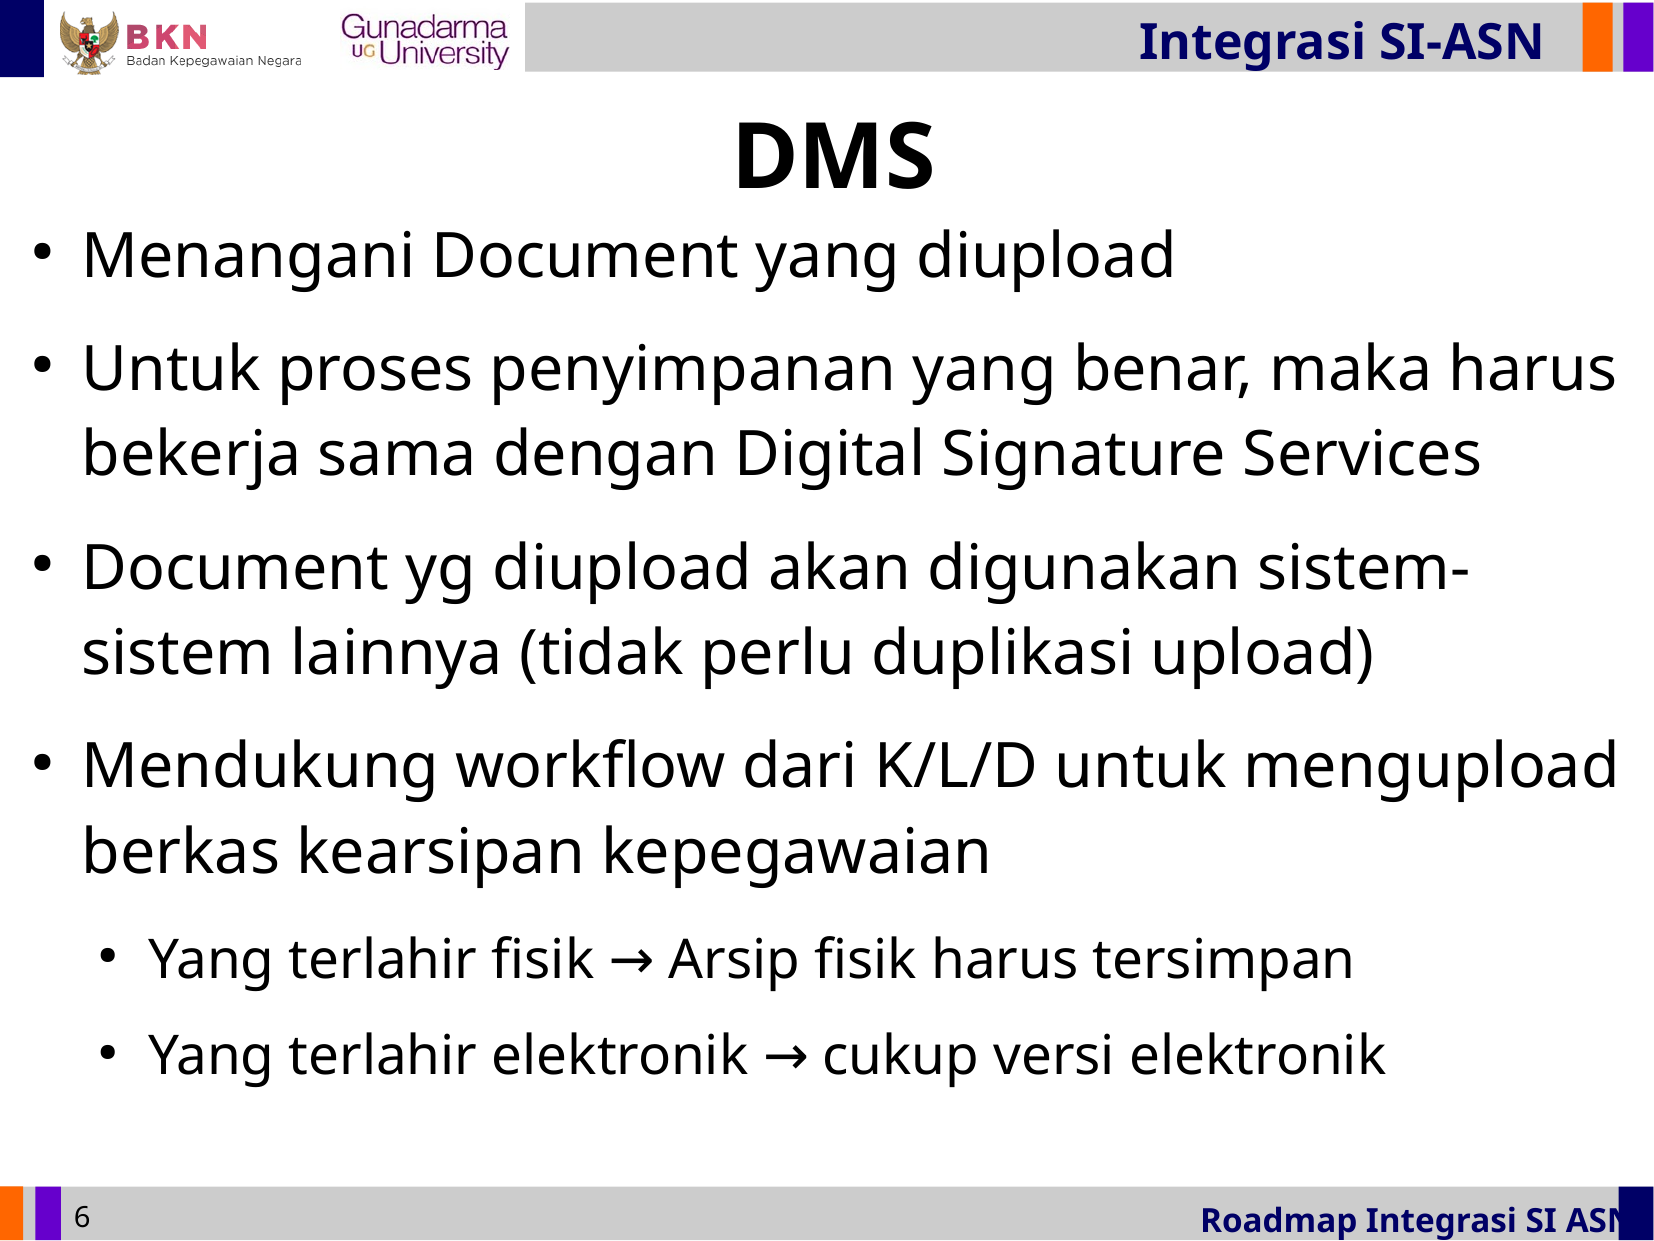

# DMS
Menangani Document yang diupload
Untuk proses penyimpanan yang benar, maka harus bekerja sama dengan Digital Signature Services
Document yg diupload akan digunakan sistem-sistem lainnya (tidak perlu duplikasi upload)
Mendukung workflow dari K/L/D untuk mengupload berkas kearsipan kepegawaian
Yang terlahir fisik → Arsip fisik harus tersimpan
Yang terlahir elektronik → cukup versi elektronik